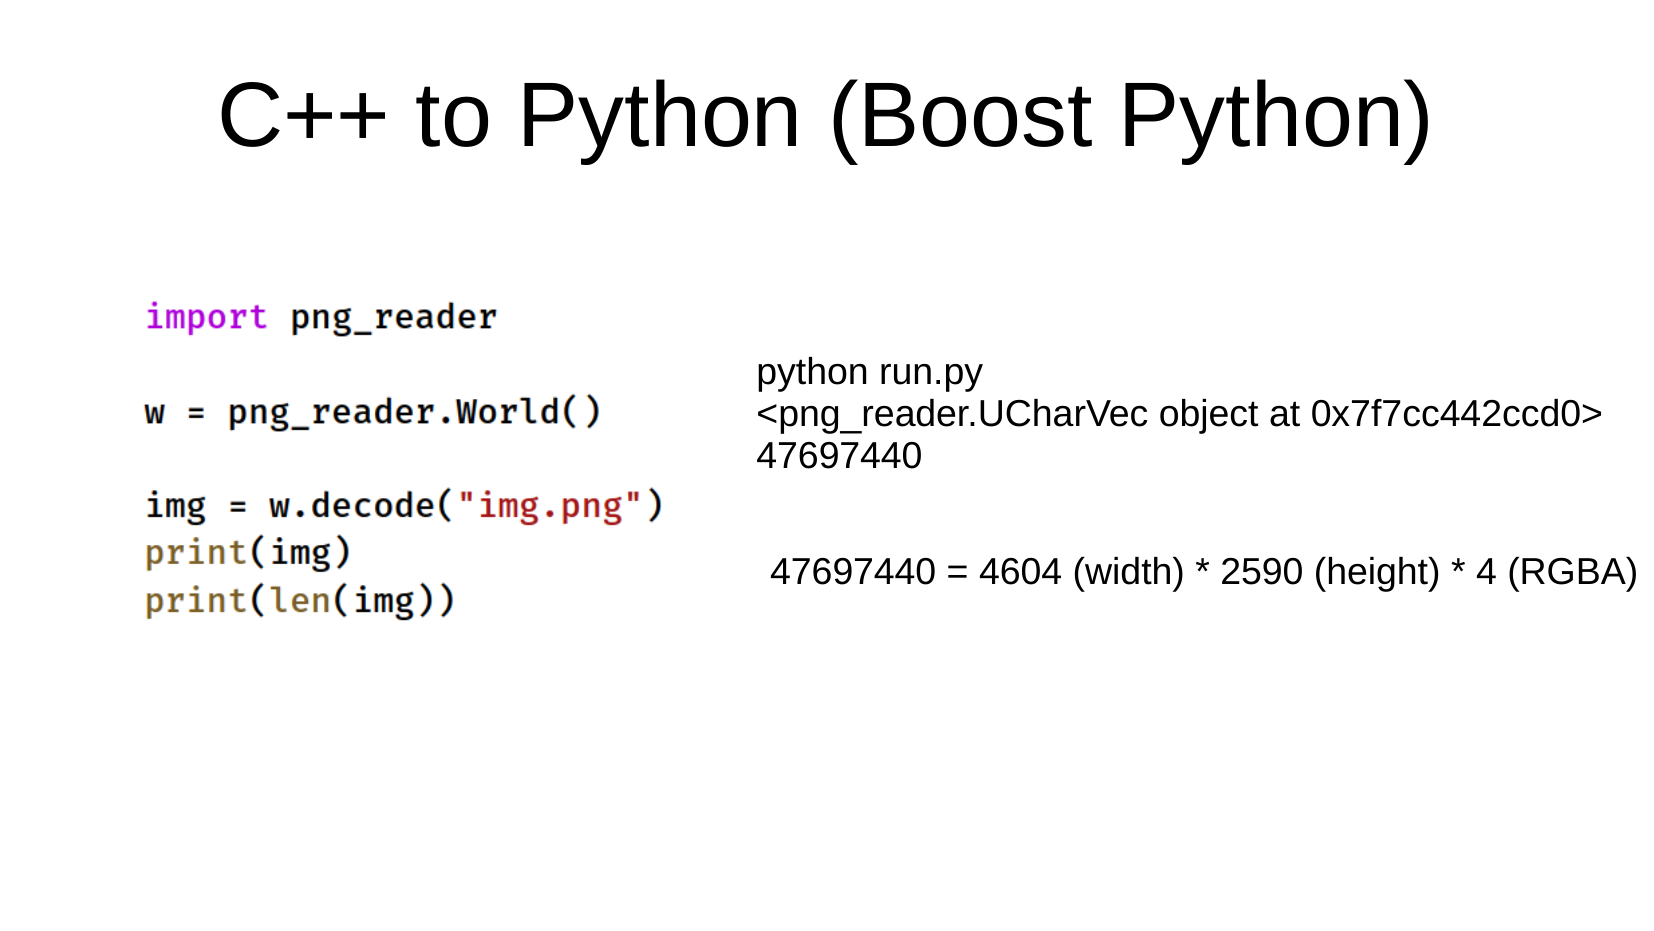

# C++ to Python (Boost Python)
python run.py
<png_reader.UCharVec object at 0x7f7cc442ccd0>
47697440
47697440 = 4604 (width) * 2590 (height) * 4 (RGBA)